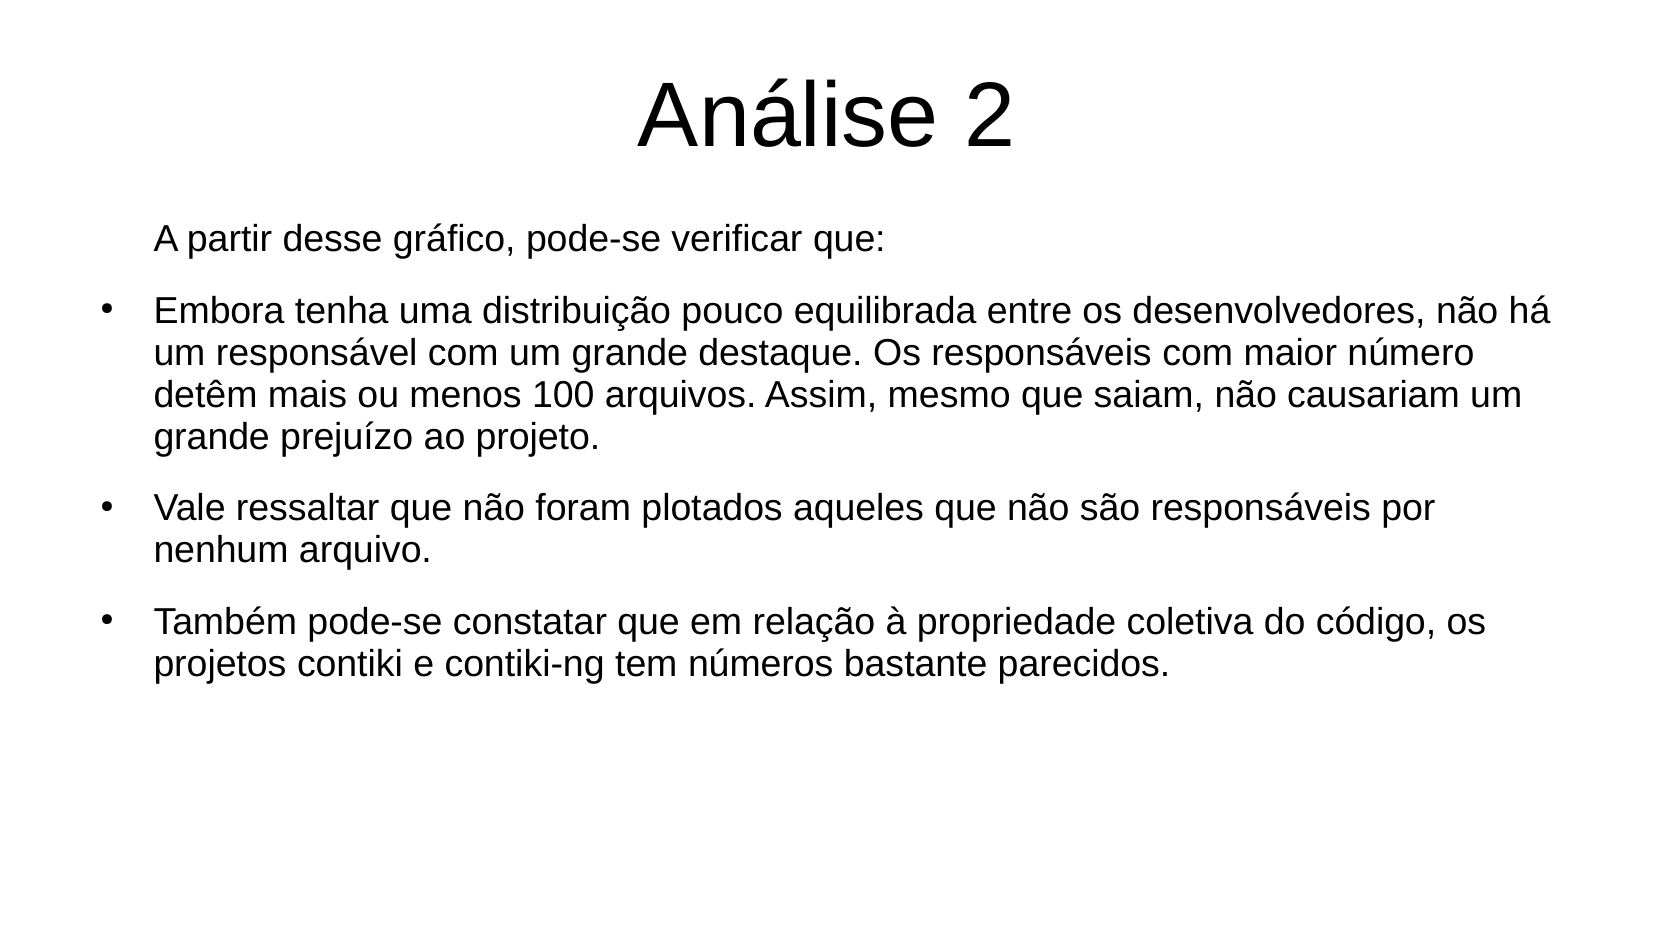

# Análise 2
A partir desse gráfico, pode-se verificar que:
Embora tenha uma distribuição pouco equilibrada entre os desenvolvedores, não há um responsável com um grande destaque. Os responsáveis com maior número detêm mais ou menos 100 arquivos. Assim, mesmo que saiam, não causariam um grande prejuízo ao projeto.
Vale ressaltar que não foram plotados aqueles que não são responsáveis por nenhum arquivo.
Também pode-se constatar que em relação à propriedade coletiva do código, os projetos contiki e contiki-ng tem números bastante parecidos.